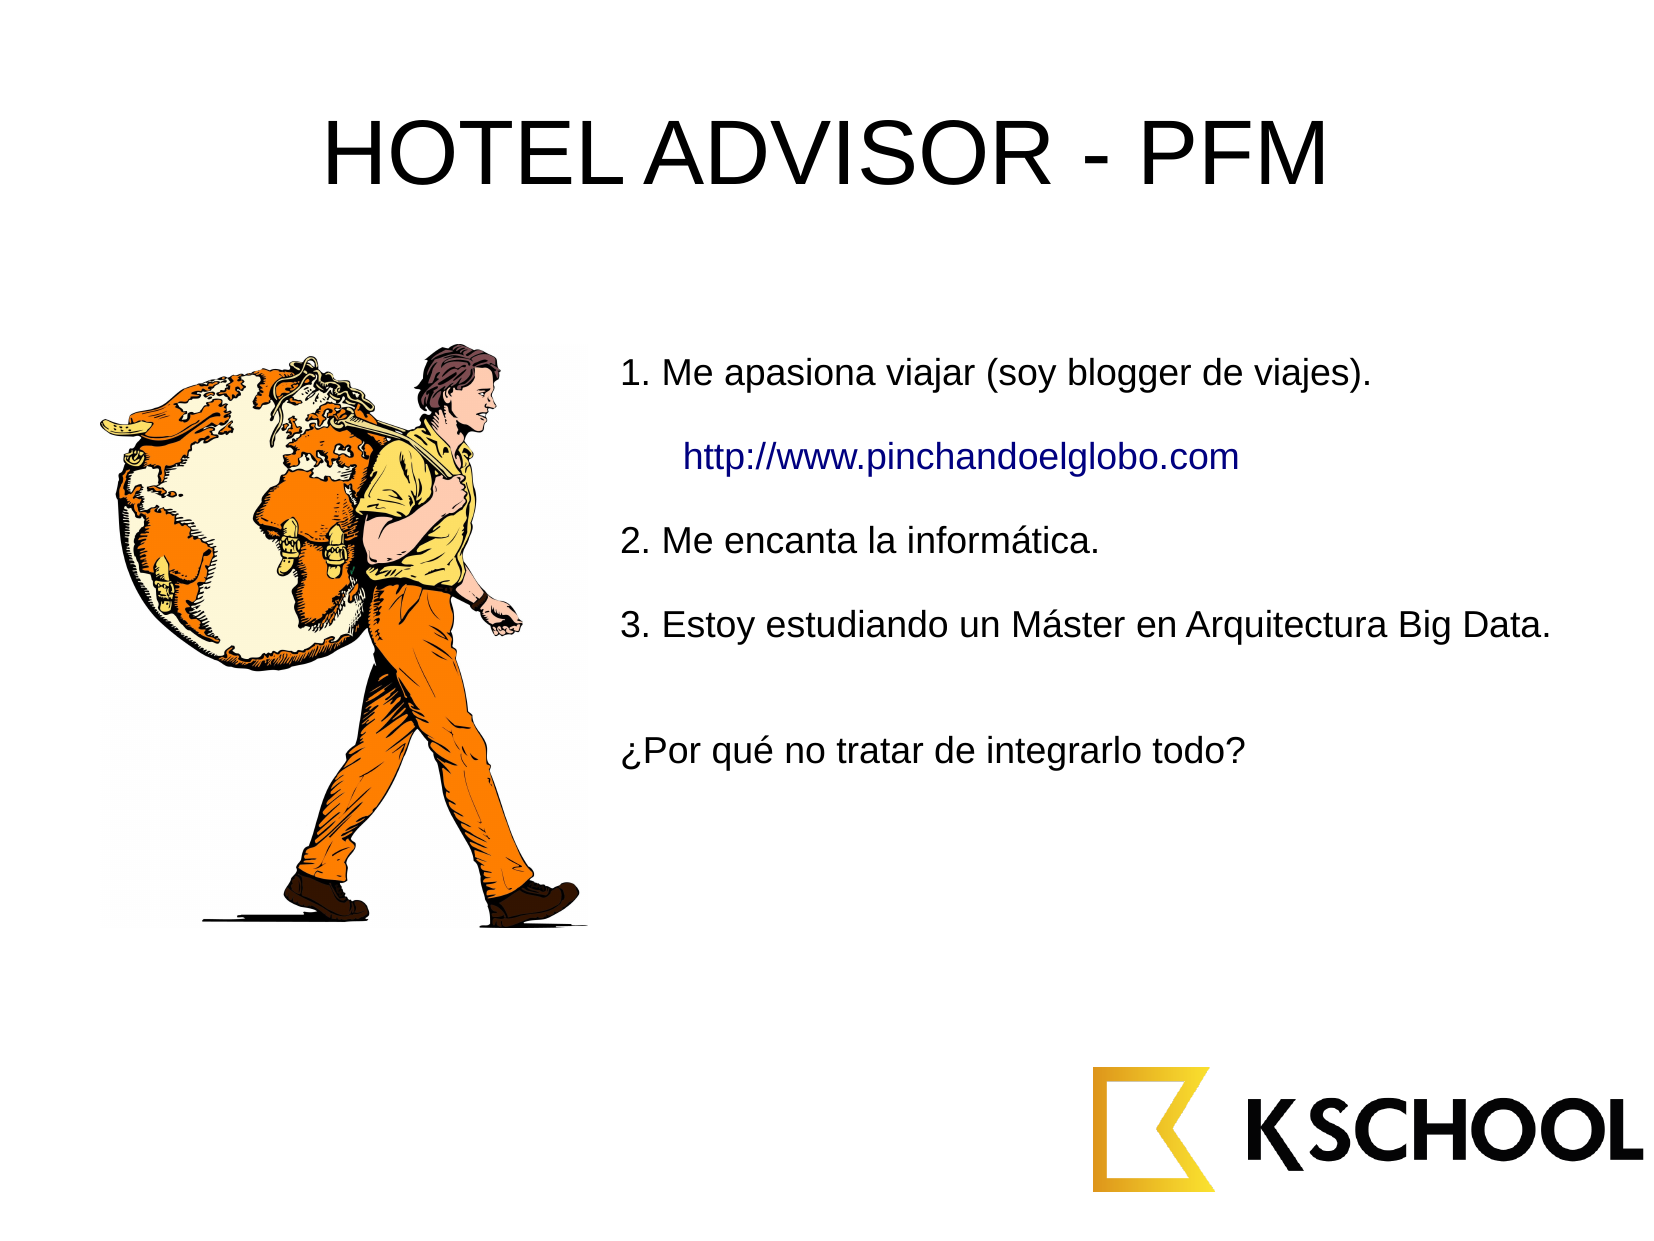

# HOTEL ADVISOR - PFM
1. Me apasiona viajar (soy blogger de viajes).
 http://www.pinchandoelglobo.com
2. Me encanta la informática.
3. Estoy estudiando un Máster en Arquitectura Big Data.
¿Por qué no tratar de integrarlo todo?